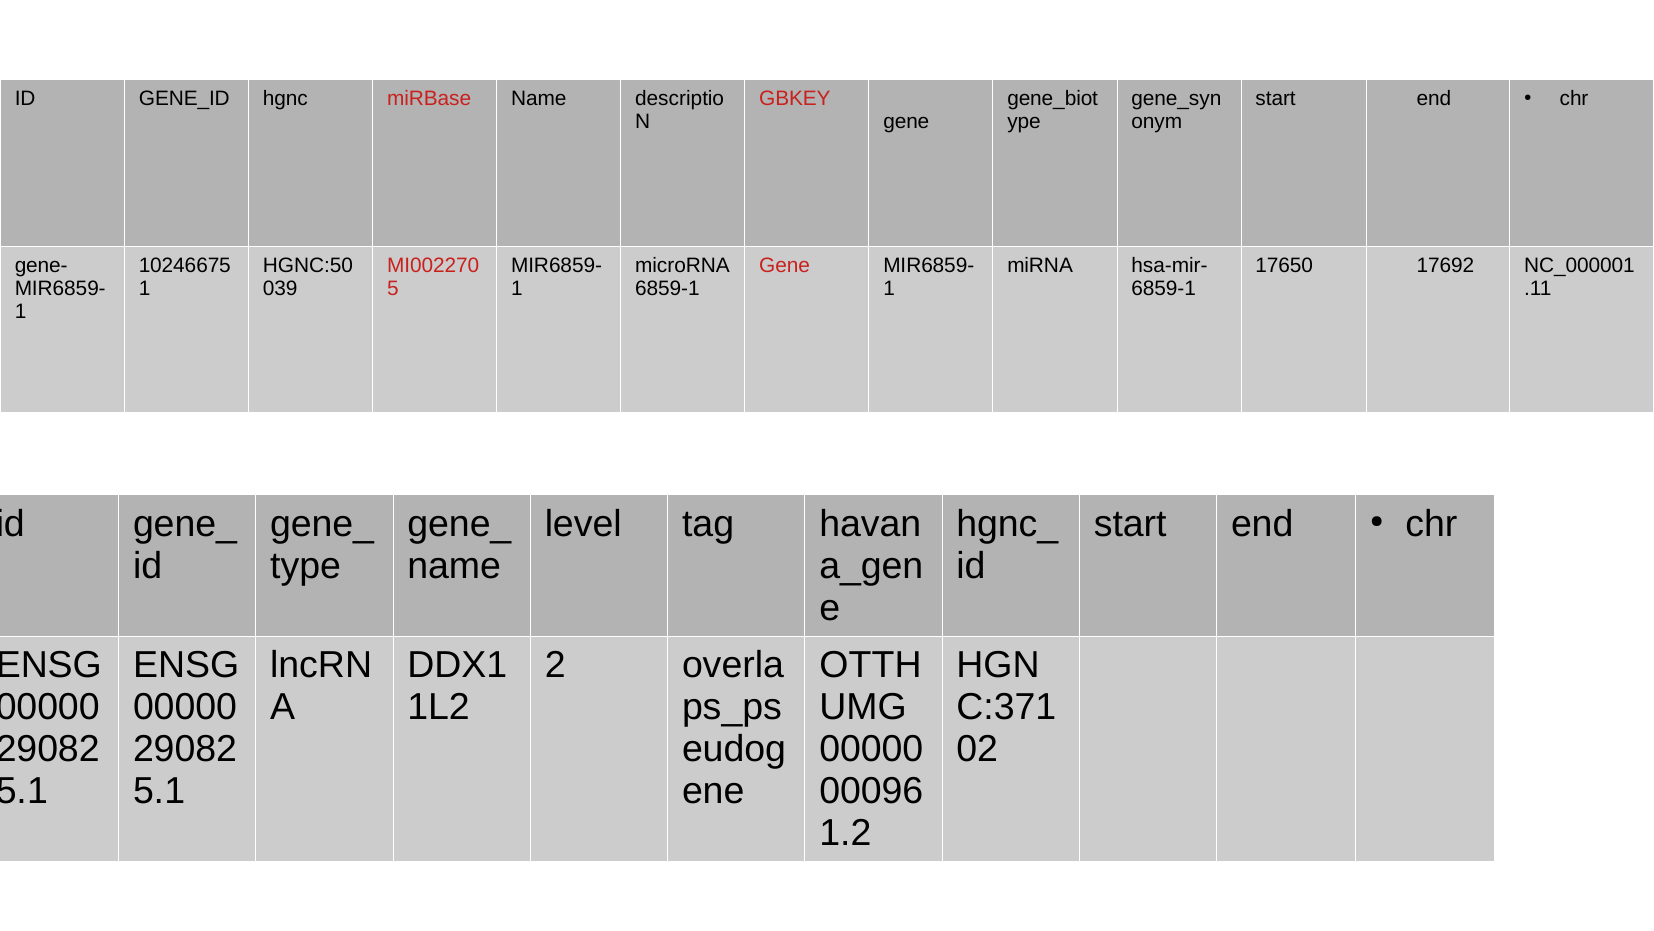

| ID | GENE\_ID | hgnc | miRBase | Name | descriptioN | GBKEY | gene | gene\_biotype | gene\_synonym | start | end | chr |
| --- | --- | --- | --- | --- | --- | --- | --- | --- | --- | --- | --- | --- |
| gene-MIR6859-1 | 102466751 | HGNC:50039 | MI0022705 | MIR6859-1 | microRNA 6859-1 | Gene | MIR6859-1 | miRNA | hsa-mir-6859-1 | 17650 | 17692 | NC\_000001.11 |
| id | gene\_id | gene\_type | gene\_name | level | tag | havana\_gene | hgnc\_id | start | end | chr |
| --- | --- | --- | --- | --- | --- | --- | --- | --- | --- | --- |
| ENSG00000290825.1 | ENSG00000290825.1 | lncRNA | DDX11L2 | 2 | overlaps\_pseudogene | OTTHUMG00000000961.2 | HGNC:37102 | | | |